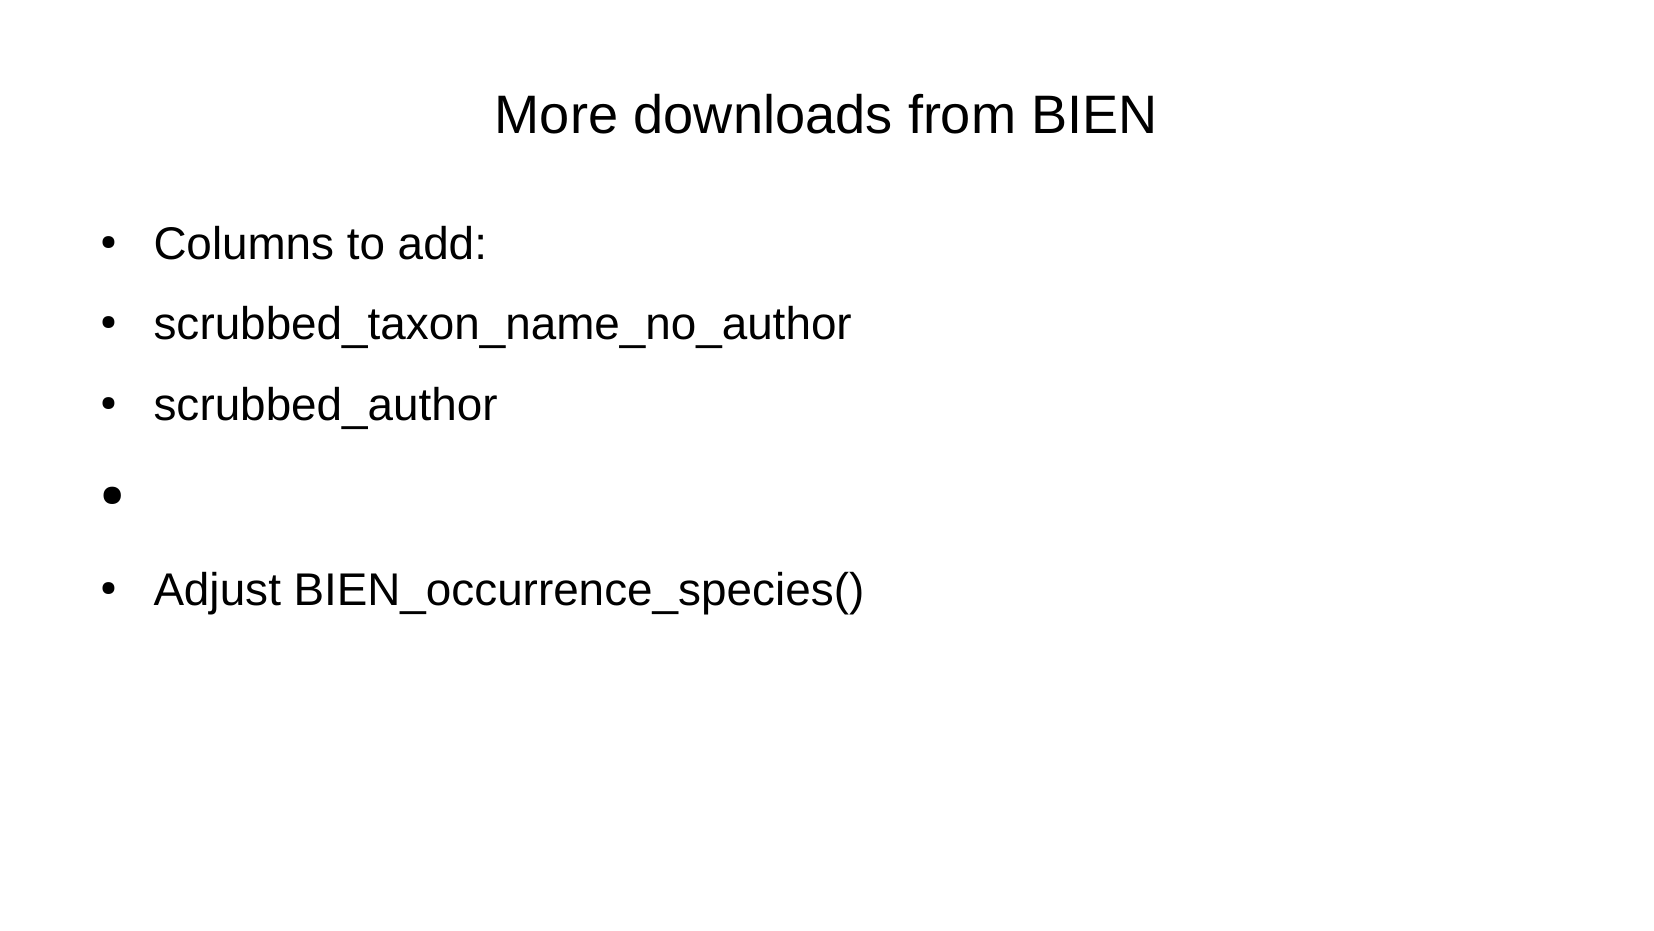

# More downloads from BIEN
Columns to add:
scrubbed_taxon_name_no_author
scrubbed_author
Adjust BIEN_occurrence_species()